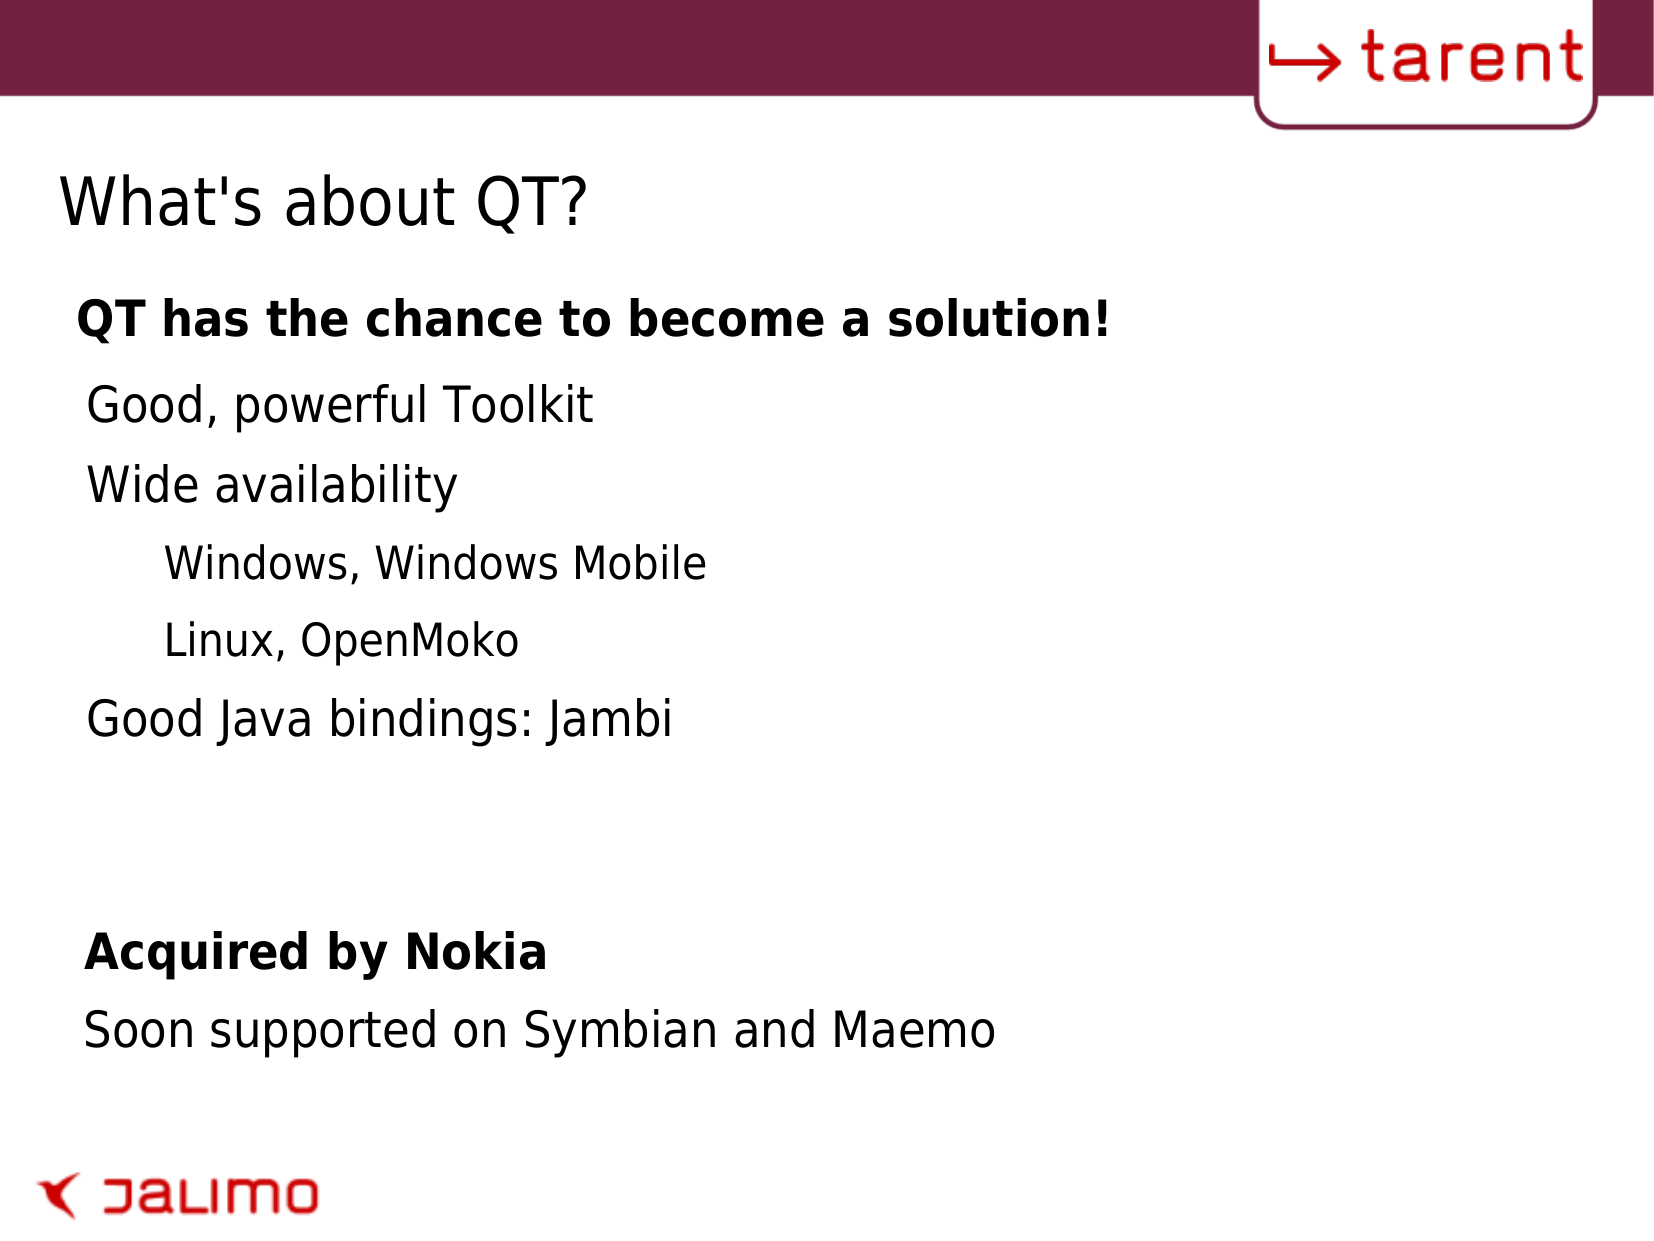

# What's about QT?
QT has the chance to become a solution!
Good, powerful Toolkit
Wide availability
Windows, Windows Mobile
Linux, OpenMoko
Good Java bindings: Jambi
Acquired by Nokia
Soon supported on Symbian and Maemo